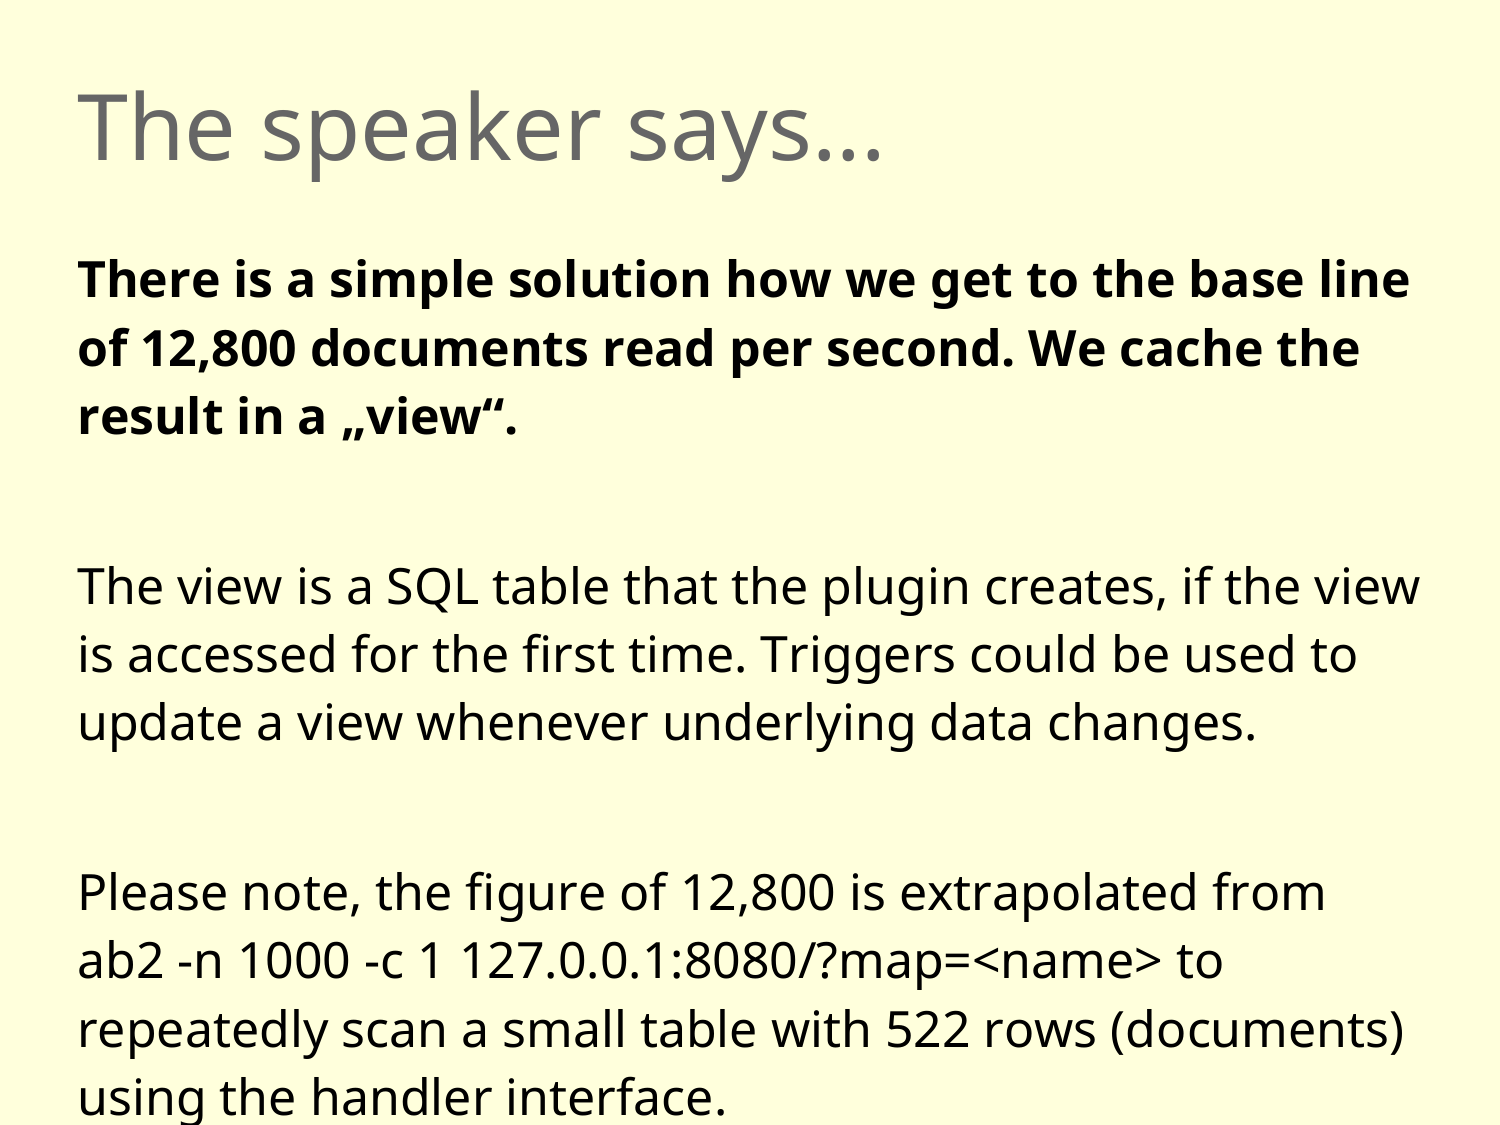

# The speaker says...
There is a simple solution how we get to the base line of 12,800 documents read per second. We cache the result in a „view“.
The view is a SQL table that the plugin creates, if the view is accessed for the first time. Triggers could be used to update a view whenever underlying data changes.
Please note, the figure of 12,800 is extrapolated from ab2 -n 1000 -c 1 127.0.0.1:8080/?map=<name> to repeatedly scan a small table with 522 rows (documents) using the handler interface.